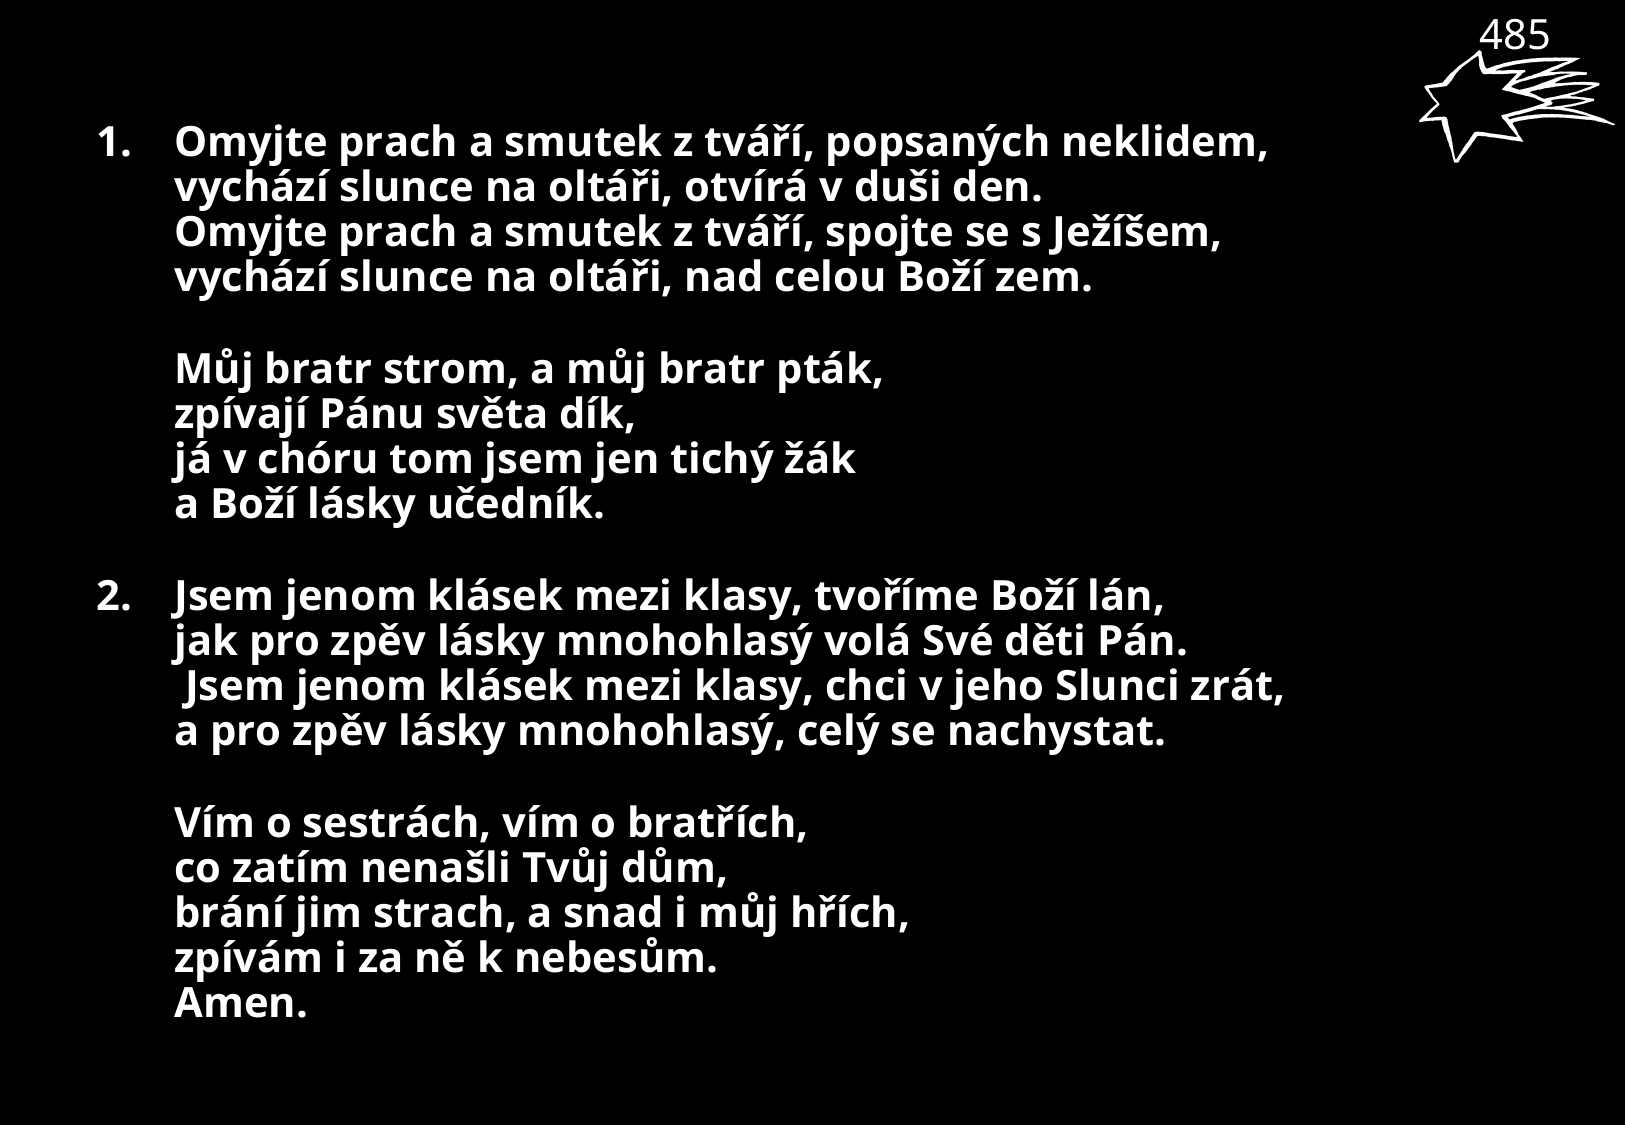

485
# 1. 	Omyjte prach a smutek z tváří, popsaných neklidem, vychází slunce na oltáři, otvírá v duši den. Omyjte prach a smutek z tváří, spojte se s Ježíšem, vychází slunce na oltáři, nad celou Boží zem.
 	Můj bratr strom, a můj bratr pták,
zpívají Pánu světa dík,
já v chóru tom jsem jen tichý žák
a Boží lásky učedník.
2. 	Jsem jenom klásek mezi klasy, tvoříme Boží lán,
jak pro zpěv lásky mnohohlasý volá Své děti Pán.
 Jsem jenom klásek mezi klasy, chci v jeho Slunci zrát,
a pro zpěv lásky mnohohlasý, celý se nachystat.
	Vím o sestrách, vím o bratřích,
co zatím nenašli Tvůj dům,
brání jim strach, a snad i můj hřích,
zpívám i za ně k nebesům.
Amen.